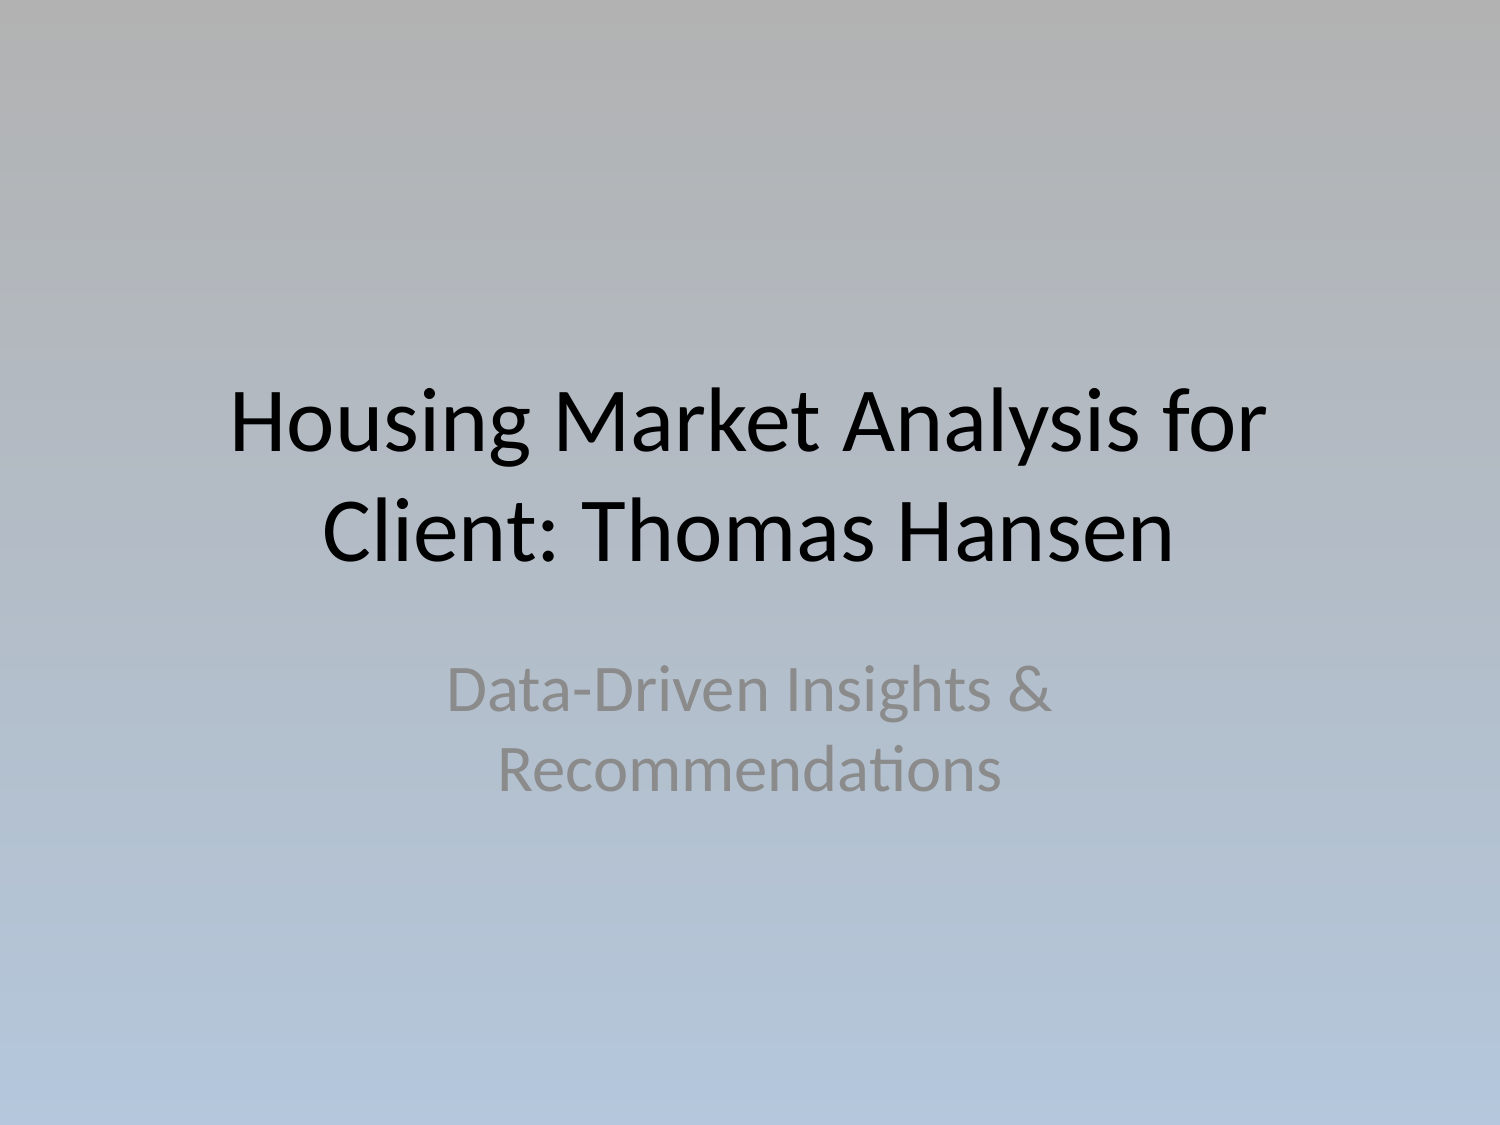

# Housing Market Analysis for Client: Thomas Hansen
Data-Driven Insights & Recommendations